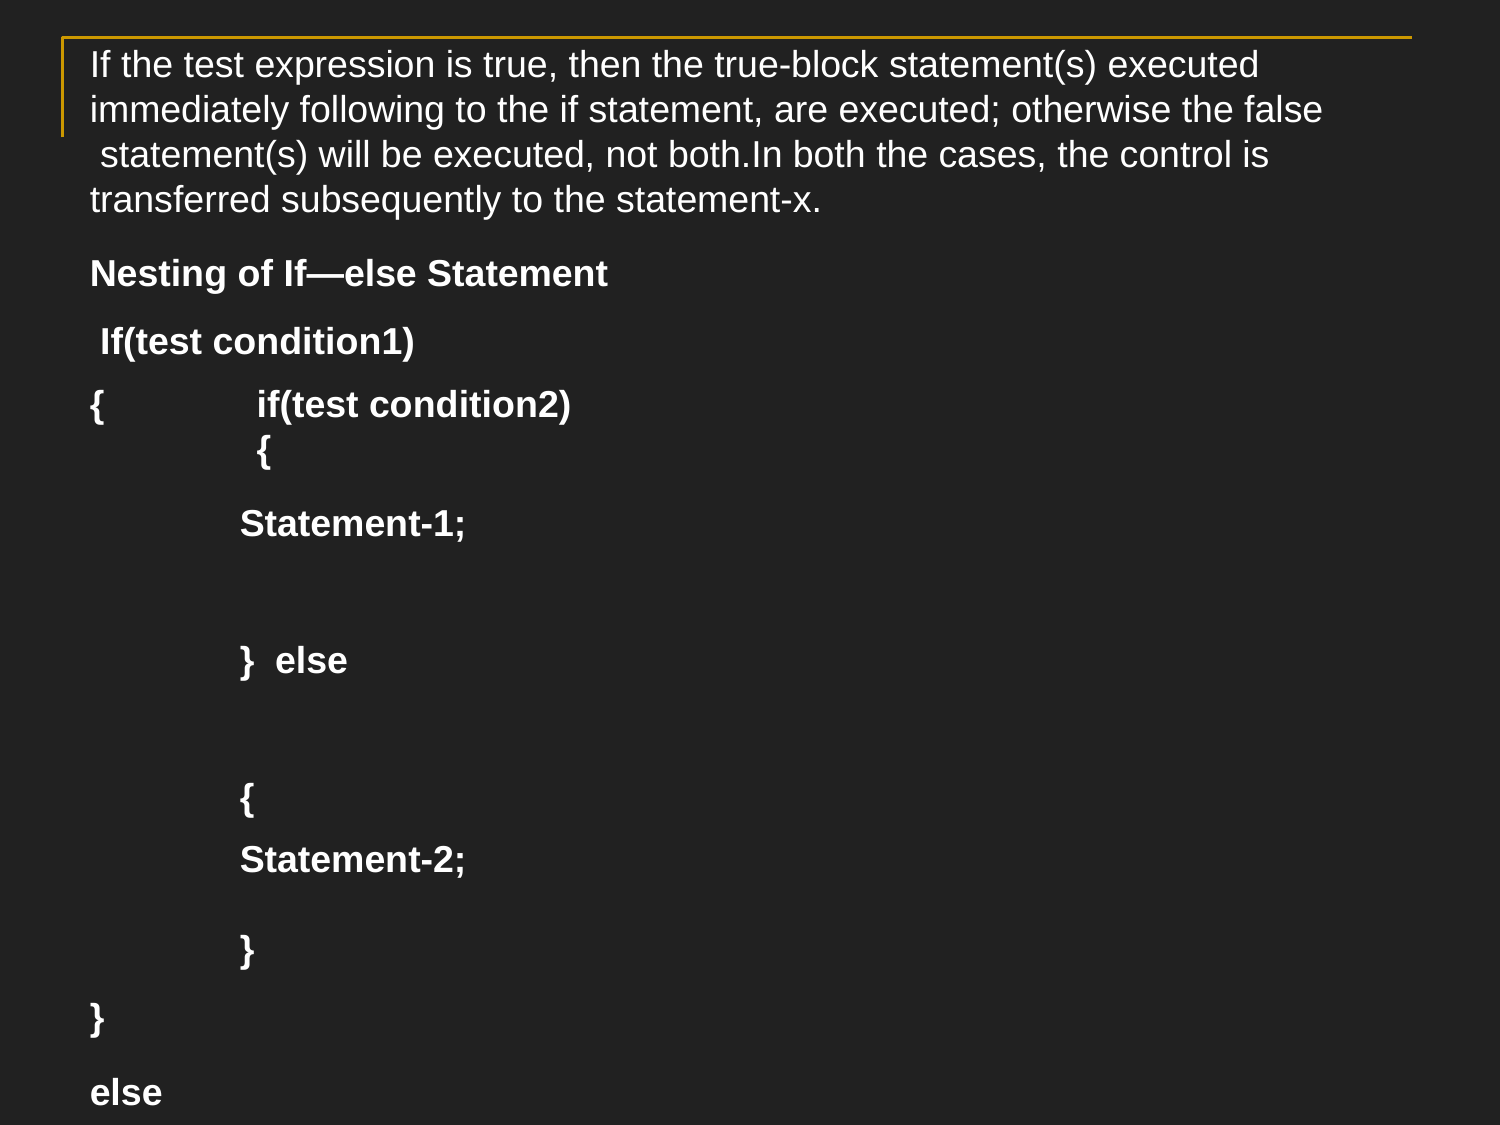

If the test expression is true, then the true-block statement(s) executed immediately following to the if statement, are executed; otherwise the false statement(s) will be executed, not both.In both the cases, the control is transferred subsequently to the statement-x.
Nesting of If—else Statement If(test condition1)
{	if(test condition2)	{
Statement-1;	} else	{
Statement-2;	}
}
else { Statement-3; }
Statement-x;
If the condition-1 is false, the statement-3 will be executed; otherwise it
 continues to perform the second test. If the condition-2 is true, the statement-1 	 will be evaluated; otherwise statement-2 will be evaluated and then control is transferred to the statement-x.